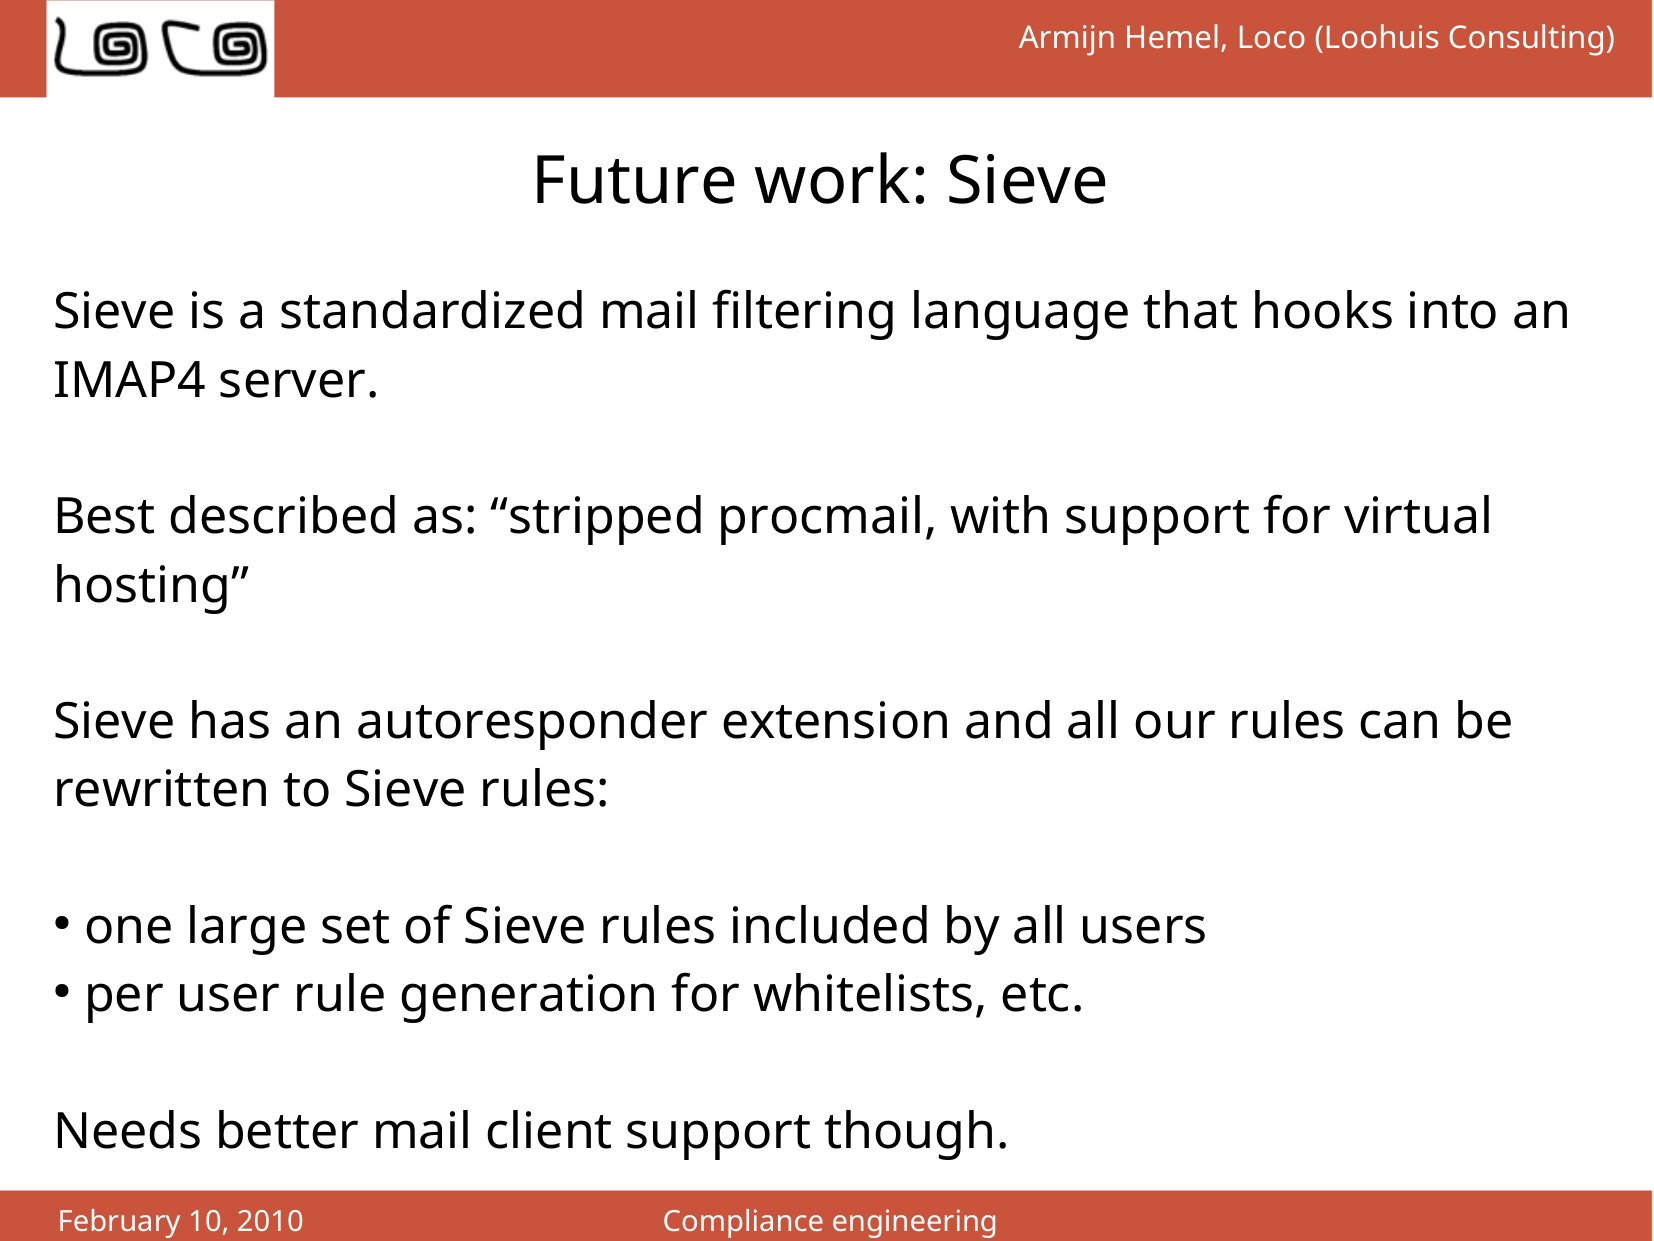

# Future work: Sieve
Sieve is a standardized mail filtering language that hooks into an IMAP4 server.
Best described as: “stripped procmail, with support for virtual hosting”
Sieve has an autoresponder extension and all our rules can be rewritten to Sieve rules:
 one large set of Sieve rules included by all users
 per user rule generation for whitelists, etc.
Needs better mail client support though.
Comet: practical solution or crutch?